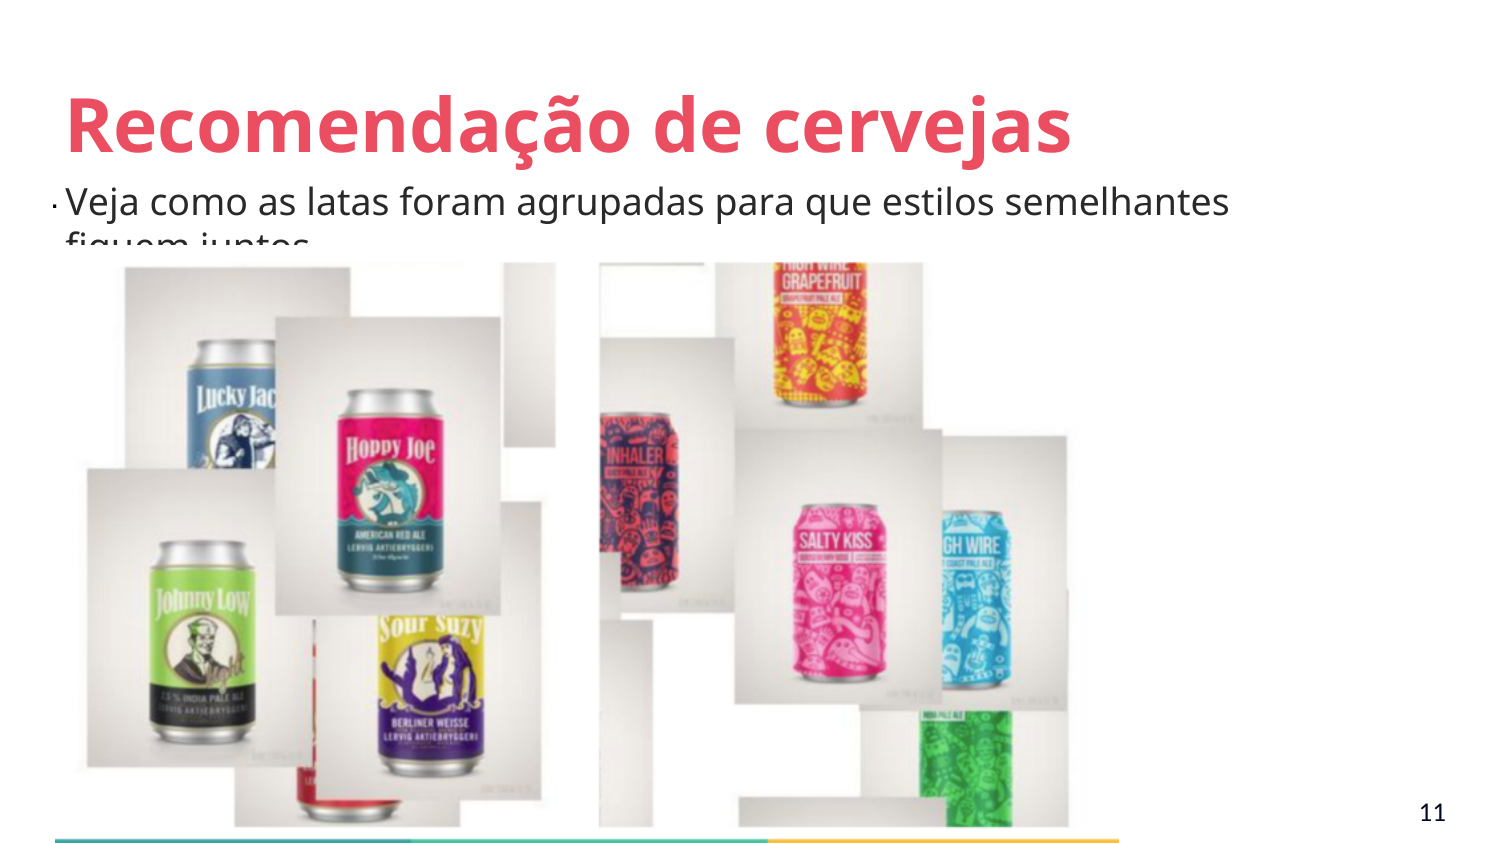

Recomendação de cervejas
# .
Veja como as latas foram agrupadas para que estilos semelhantes fiquem juntos.